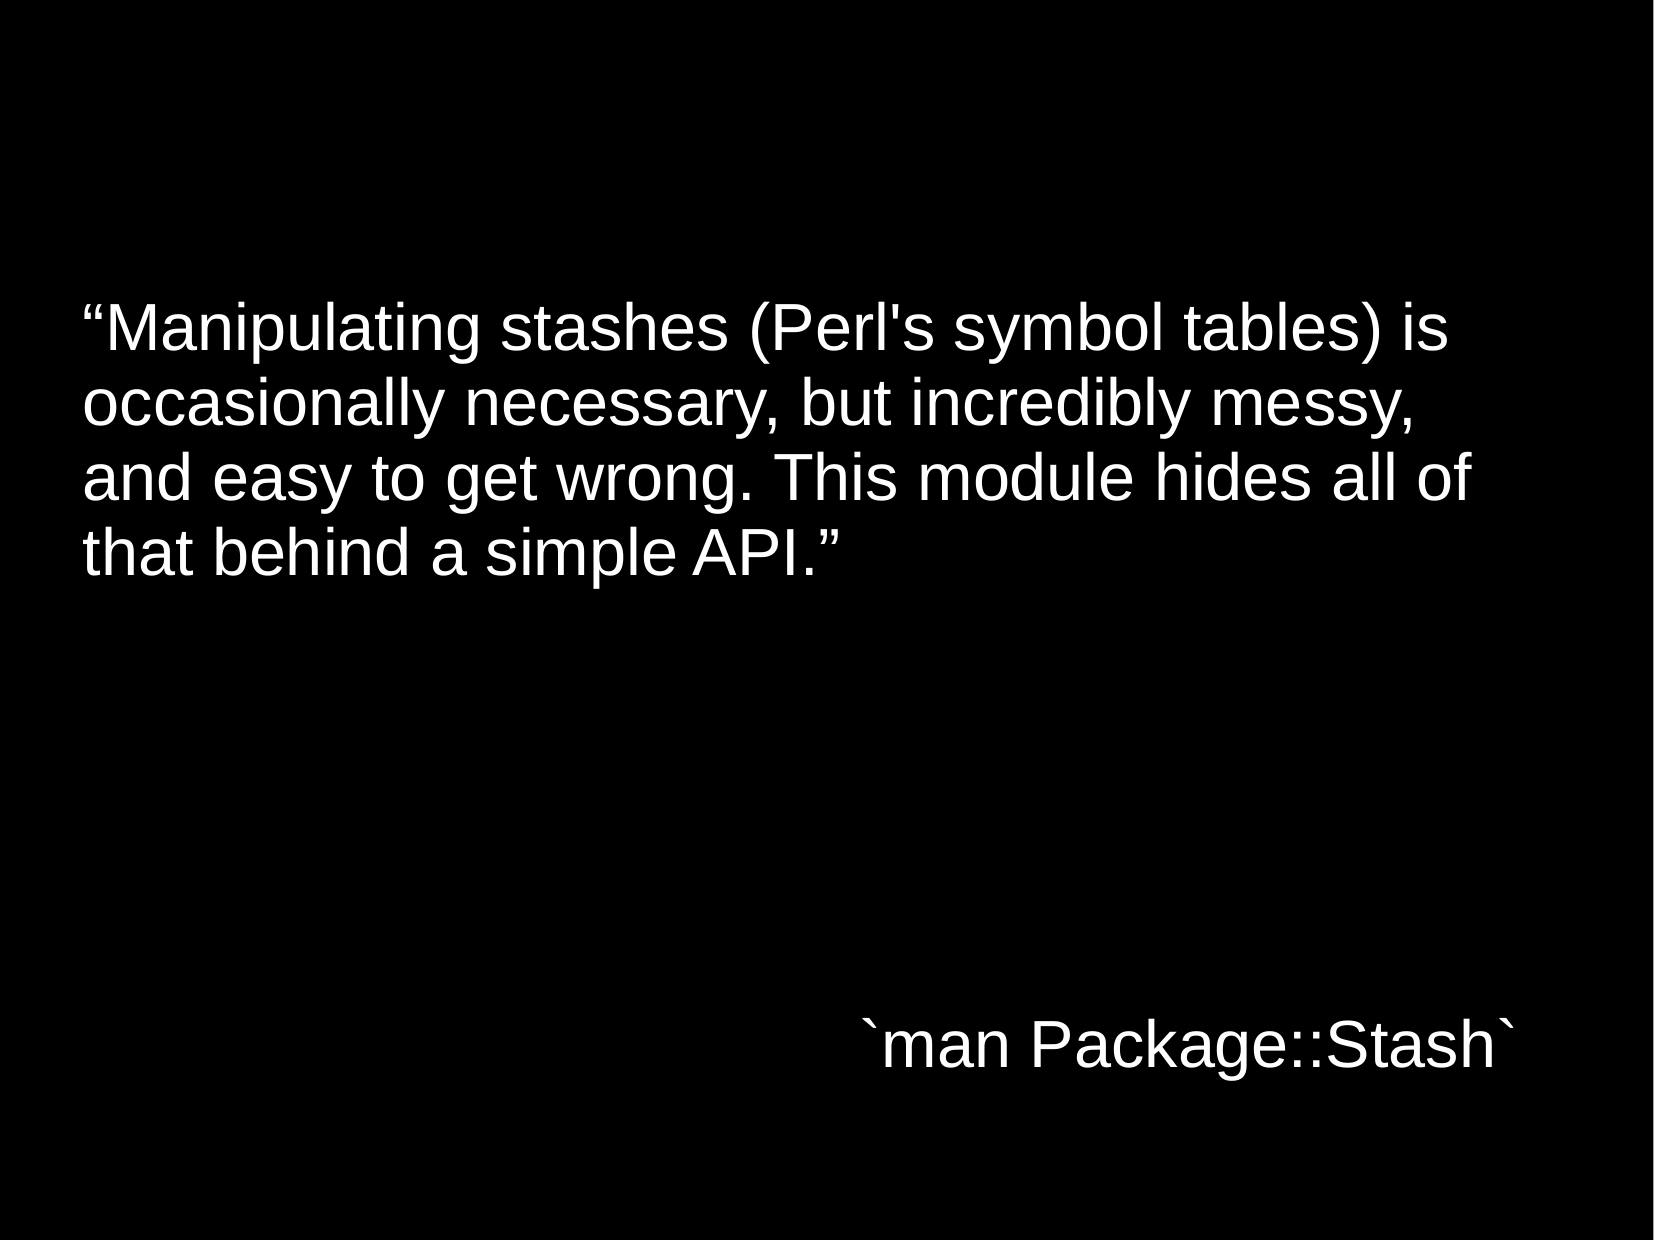

#
“Manipulating stashes (Perl's symbol tables) is occasionally necessary, but incredibly messy, and easy to get wrong. This module hides all of that behind a simple API.”
 `man Package::Stash`